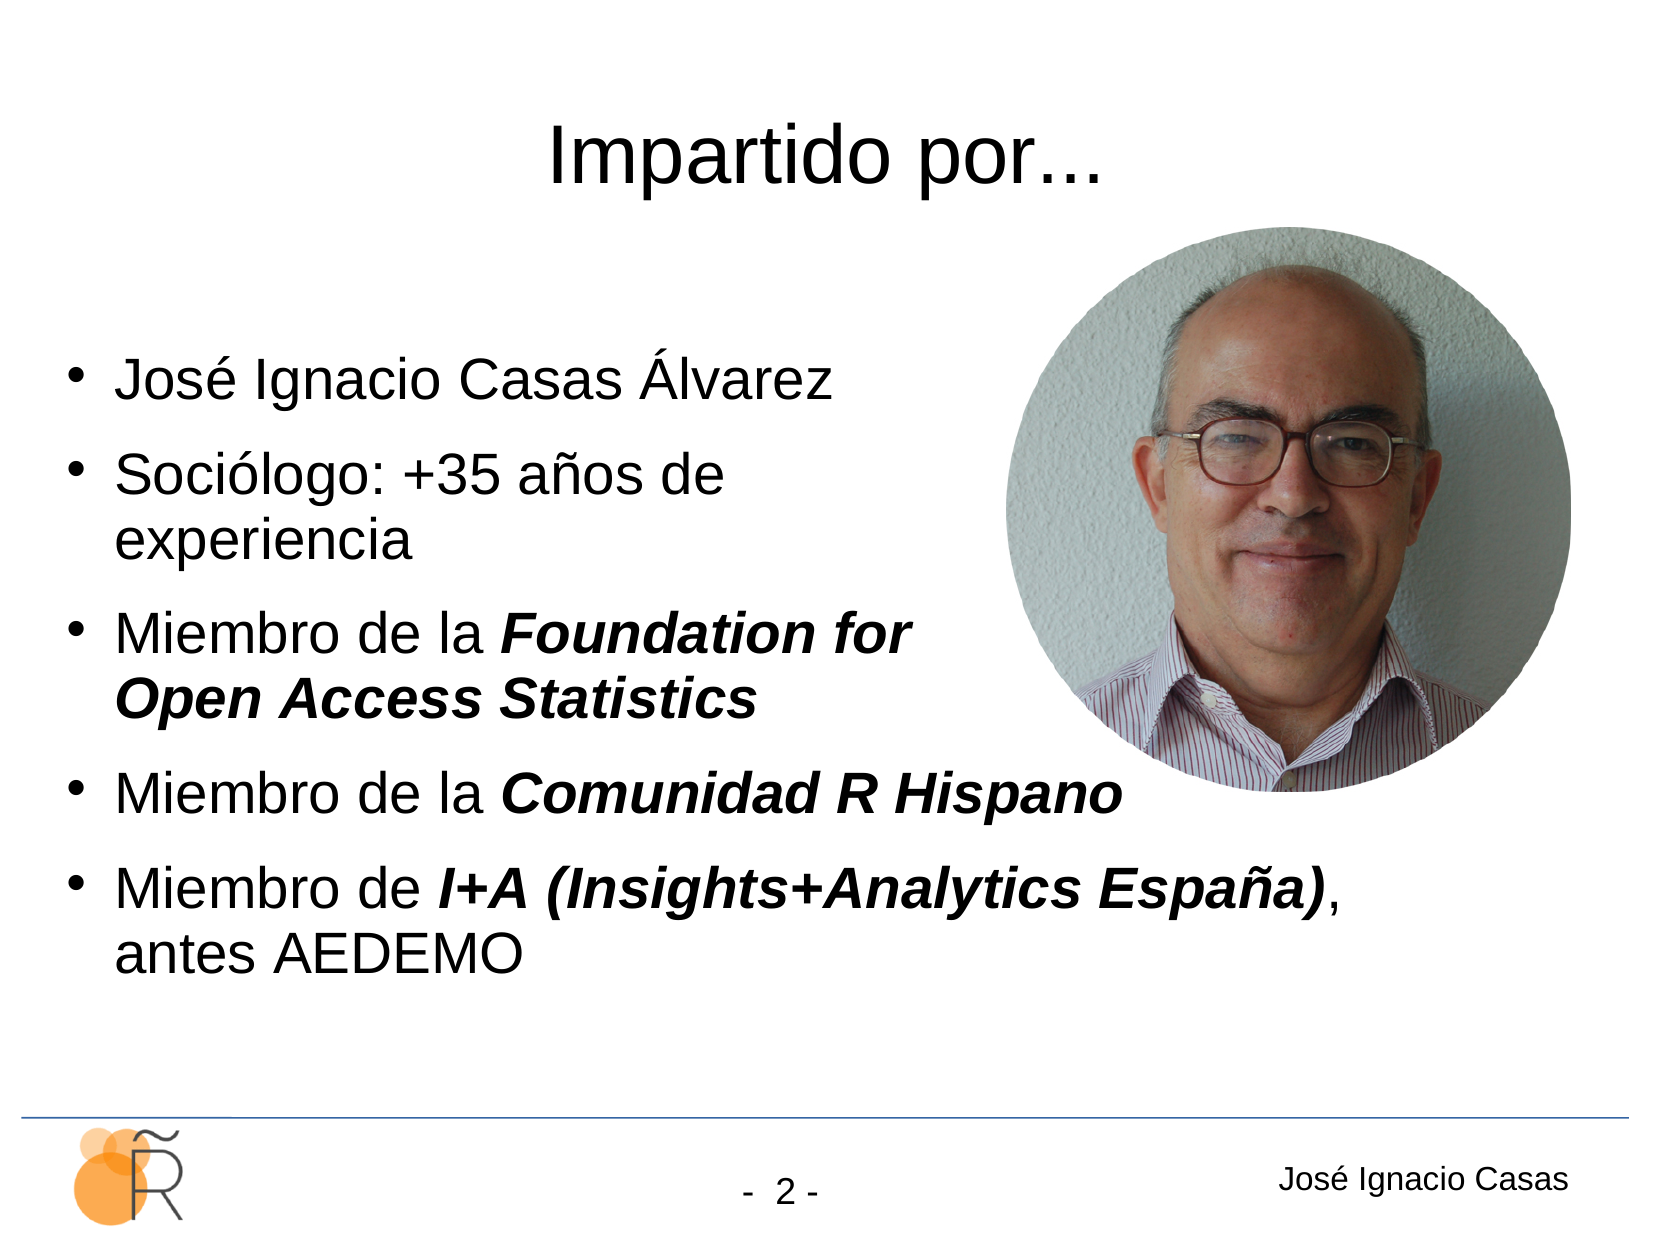

# Impartido por...
José Ignacio Casas Álvarez
Sociólogo: +35 años de
experiencia
Miembro de la Foundation for
Open Access Statistics
Miembro de la Comunidad R Hispano
Miembro de I+A (Insights+Analytics España), antes AEDEMO
2